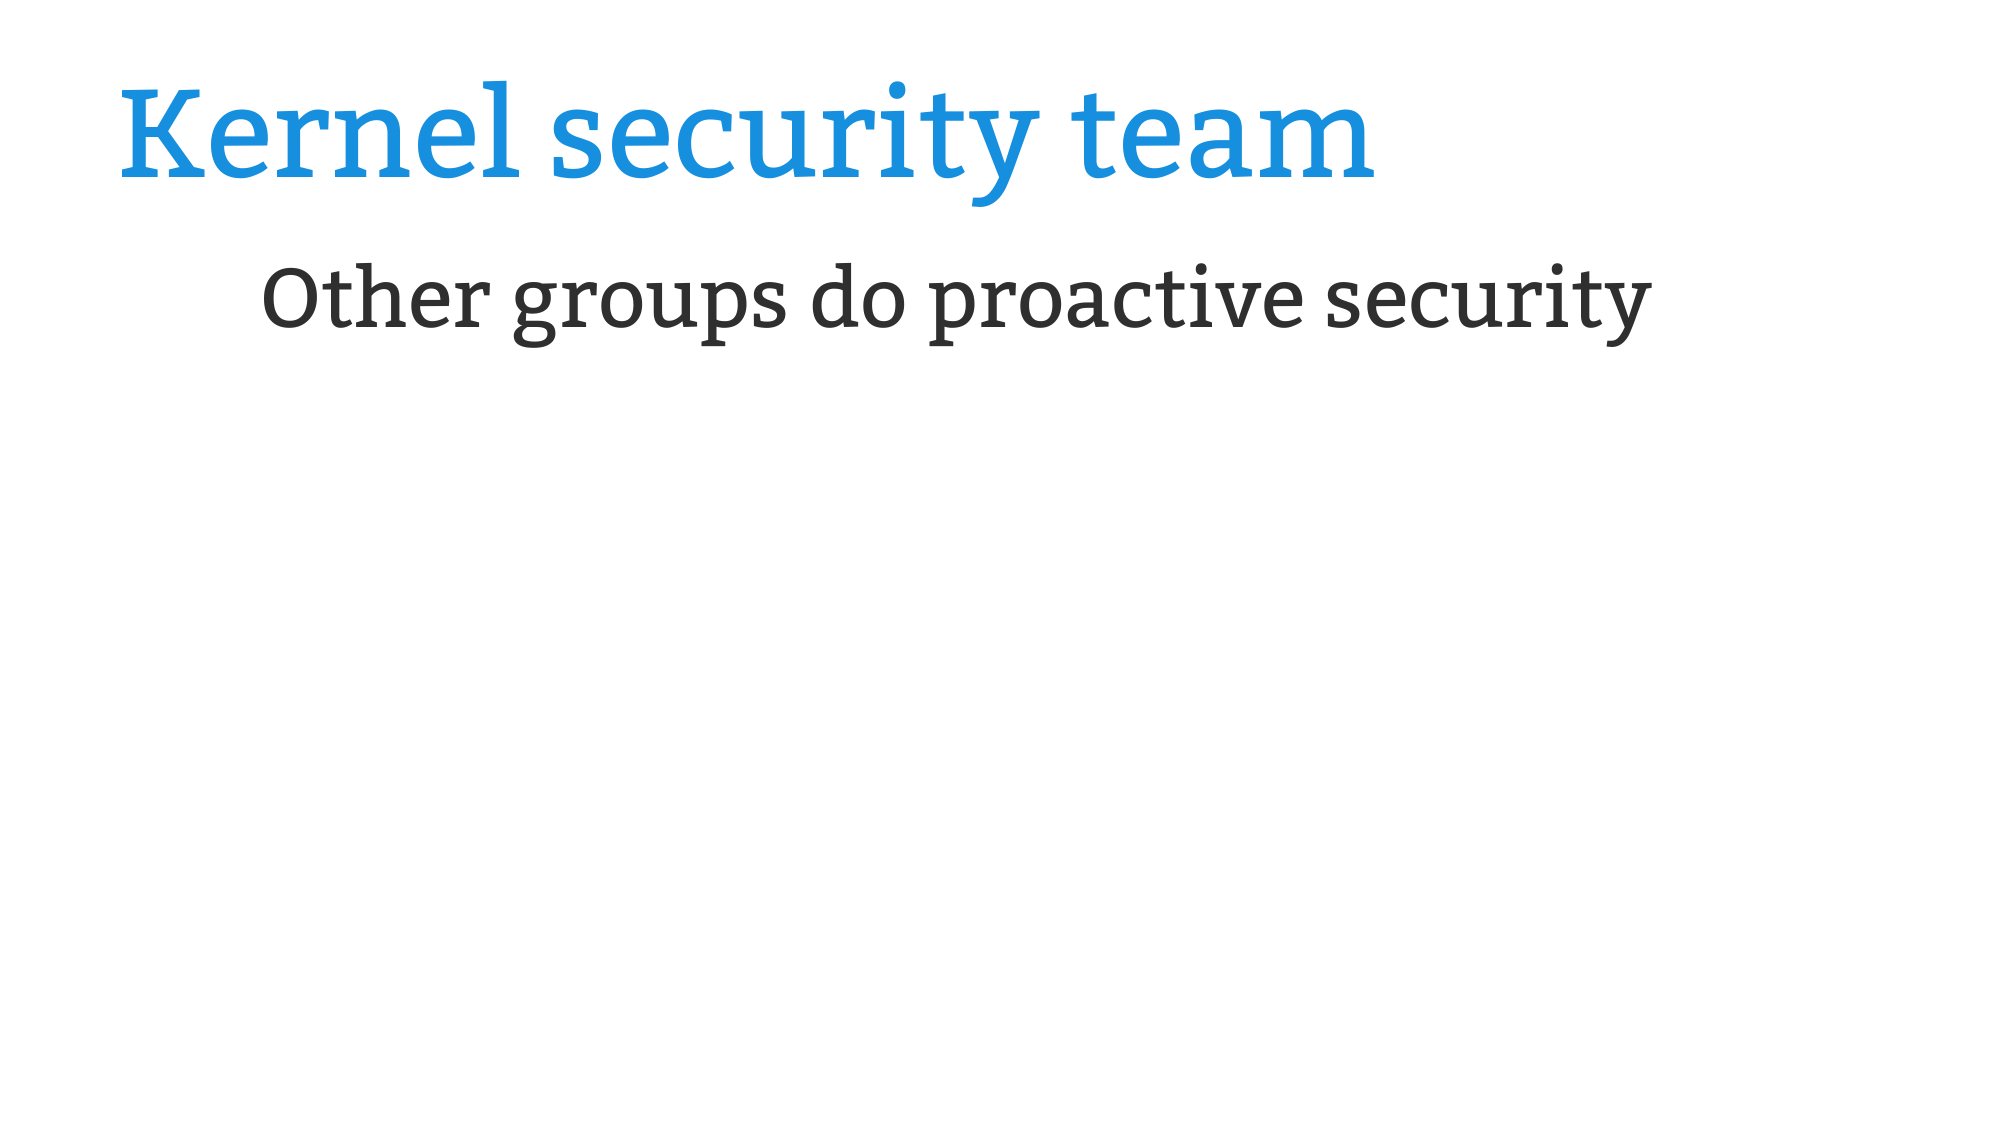

# Kernel security team
Other groups do proactive security